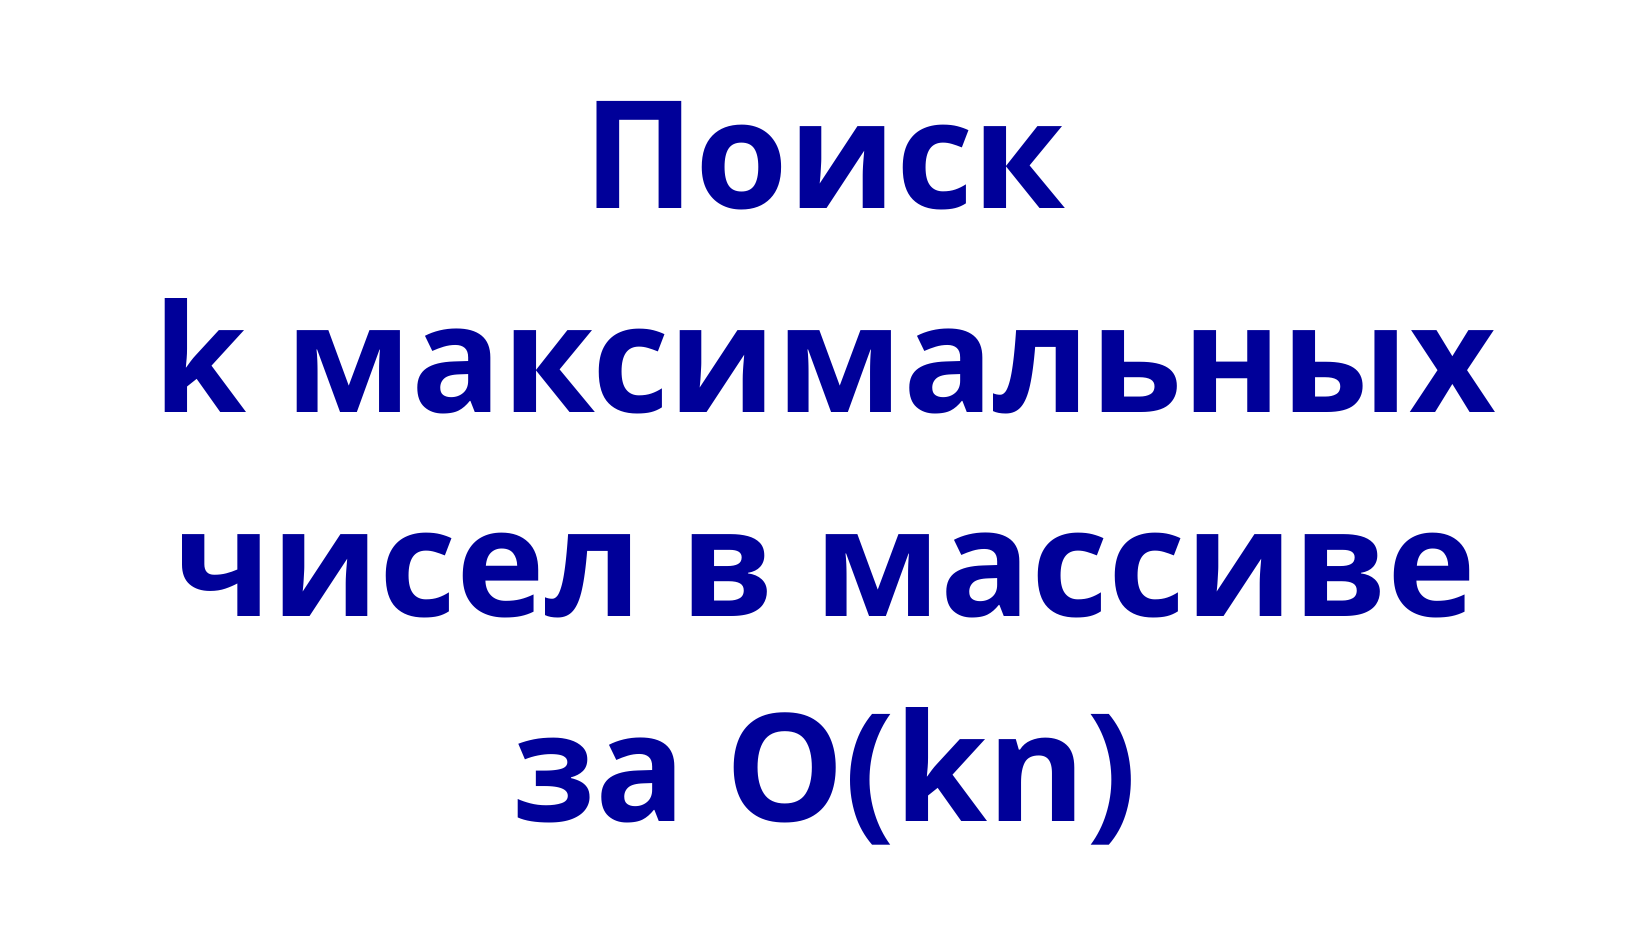

# Поиск
k максимальных чисел в массиве
за O(kn)